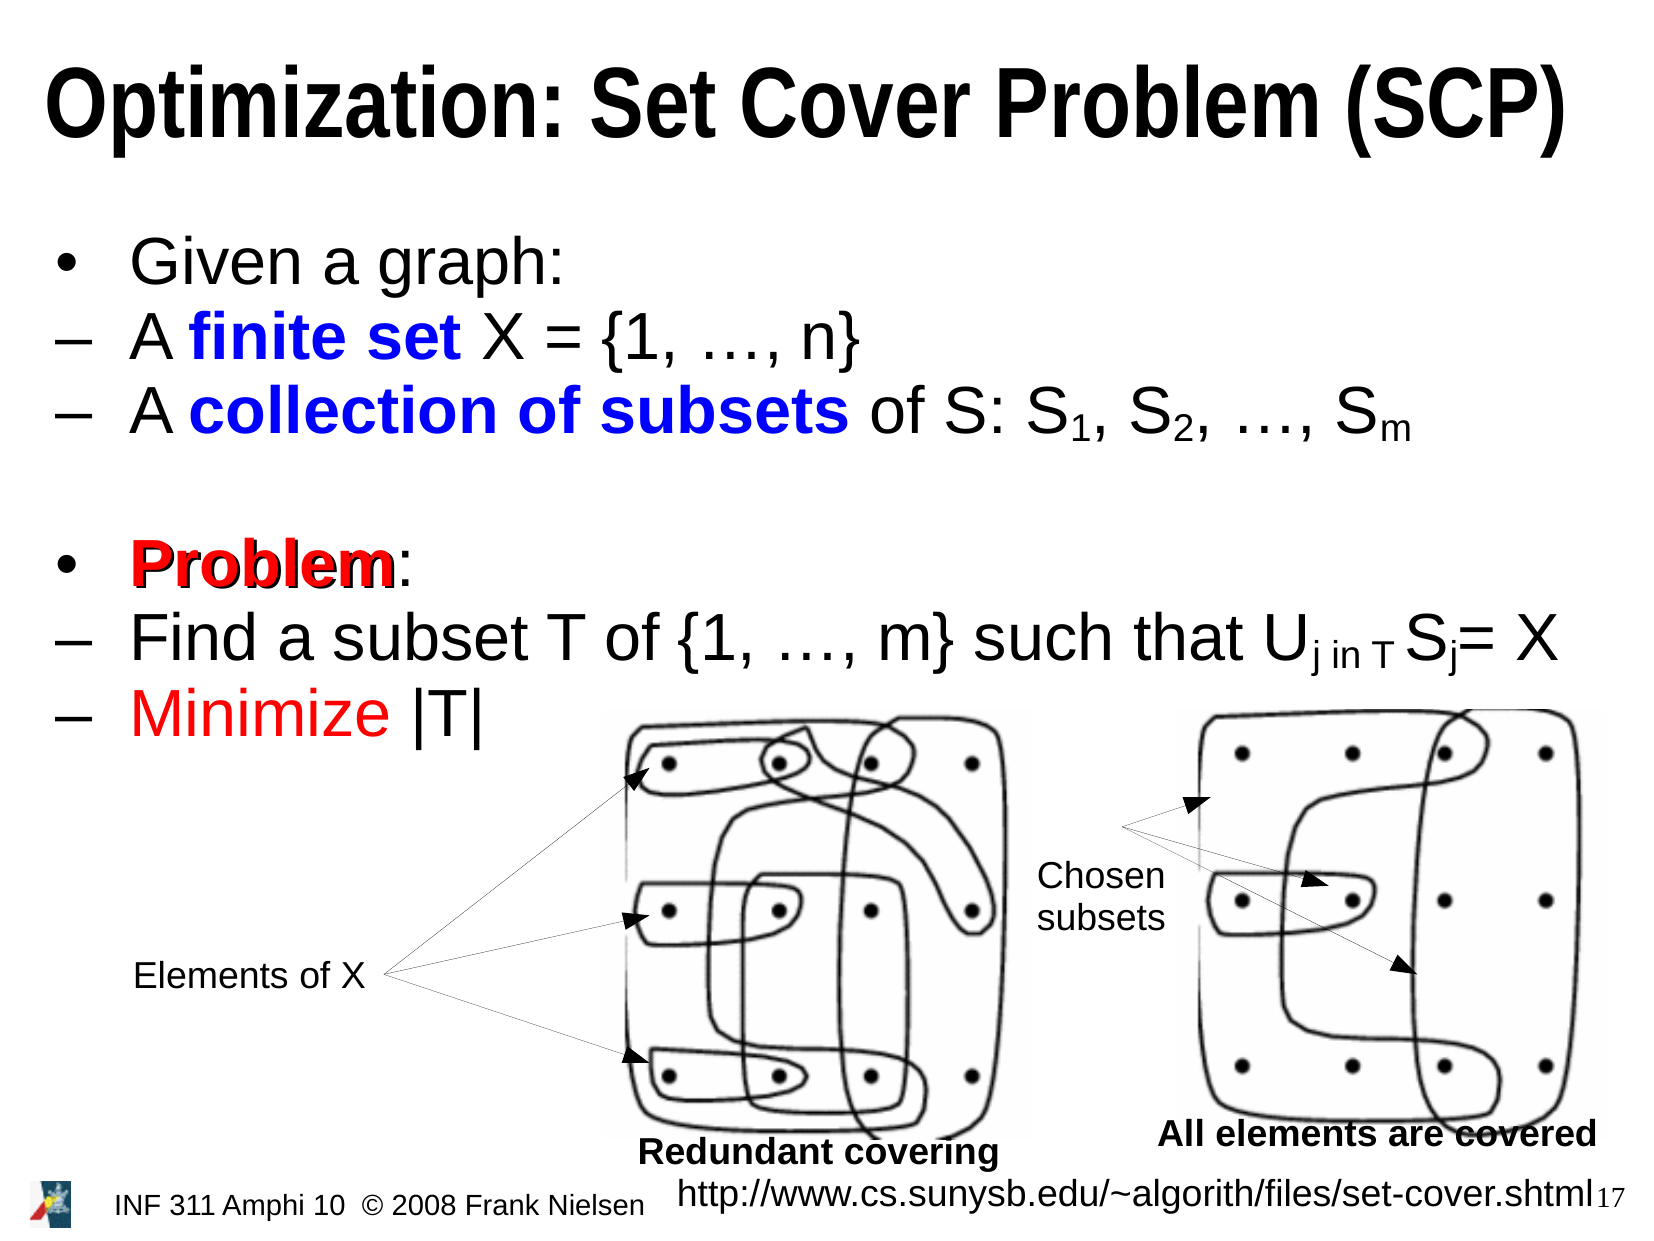

Optimization: Set Cover Problem (SCP)
•	Given a graph:
–	A finite set X = {1, …, n}
–	A collection of subsets of S: S1, S2, …, Sm
•	Problem:
–	Find a subset T of {1, …, m} such that Uj in T Sj= X
–	Minimize |T|
Chosen
subsets
Elements of X
All elements are covered
Redundant covering
http://www.cs.sunysb.edu/~algorith/files/set-cover.shtml